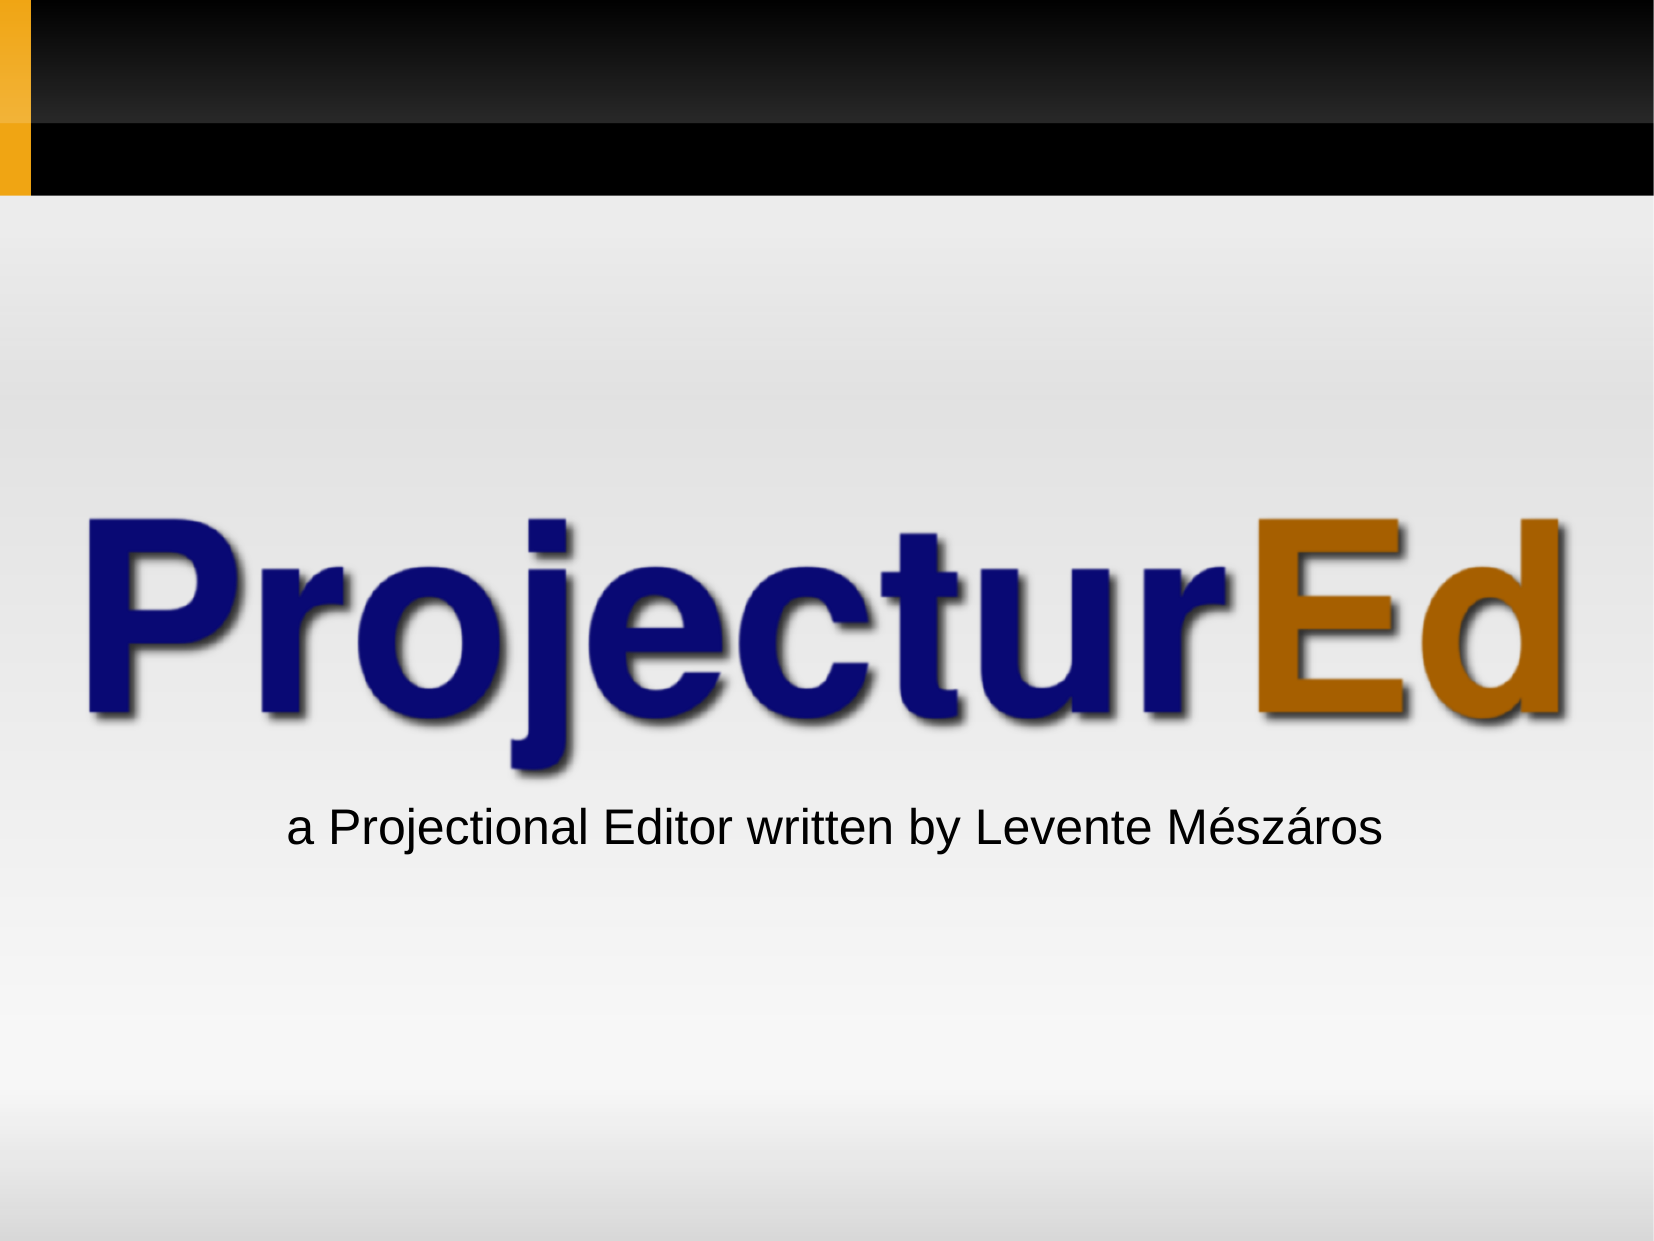

a Projectional Editor written by Levente Mészáros